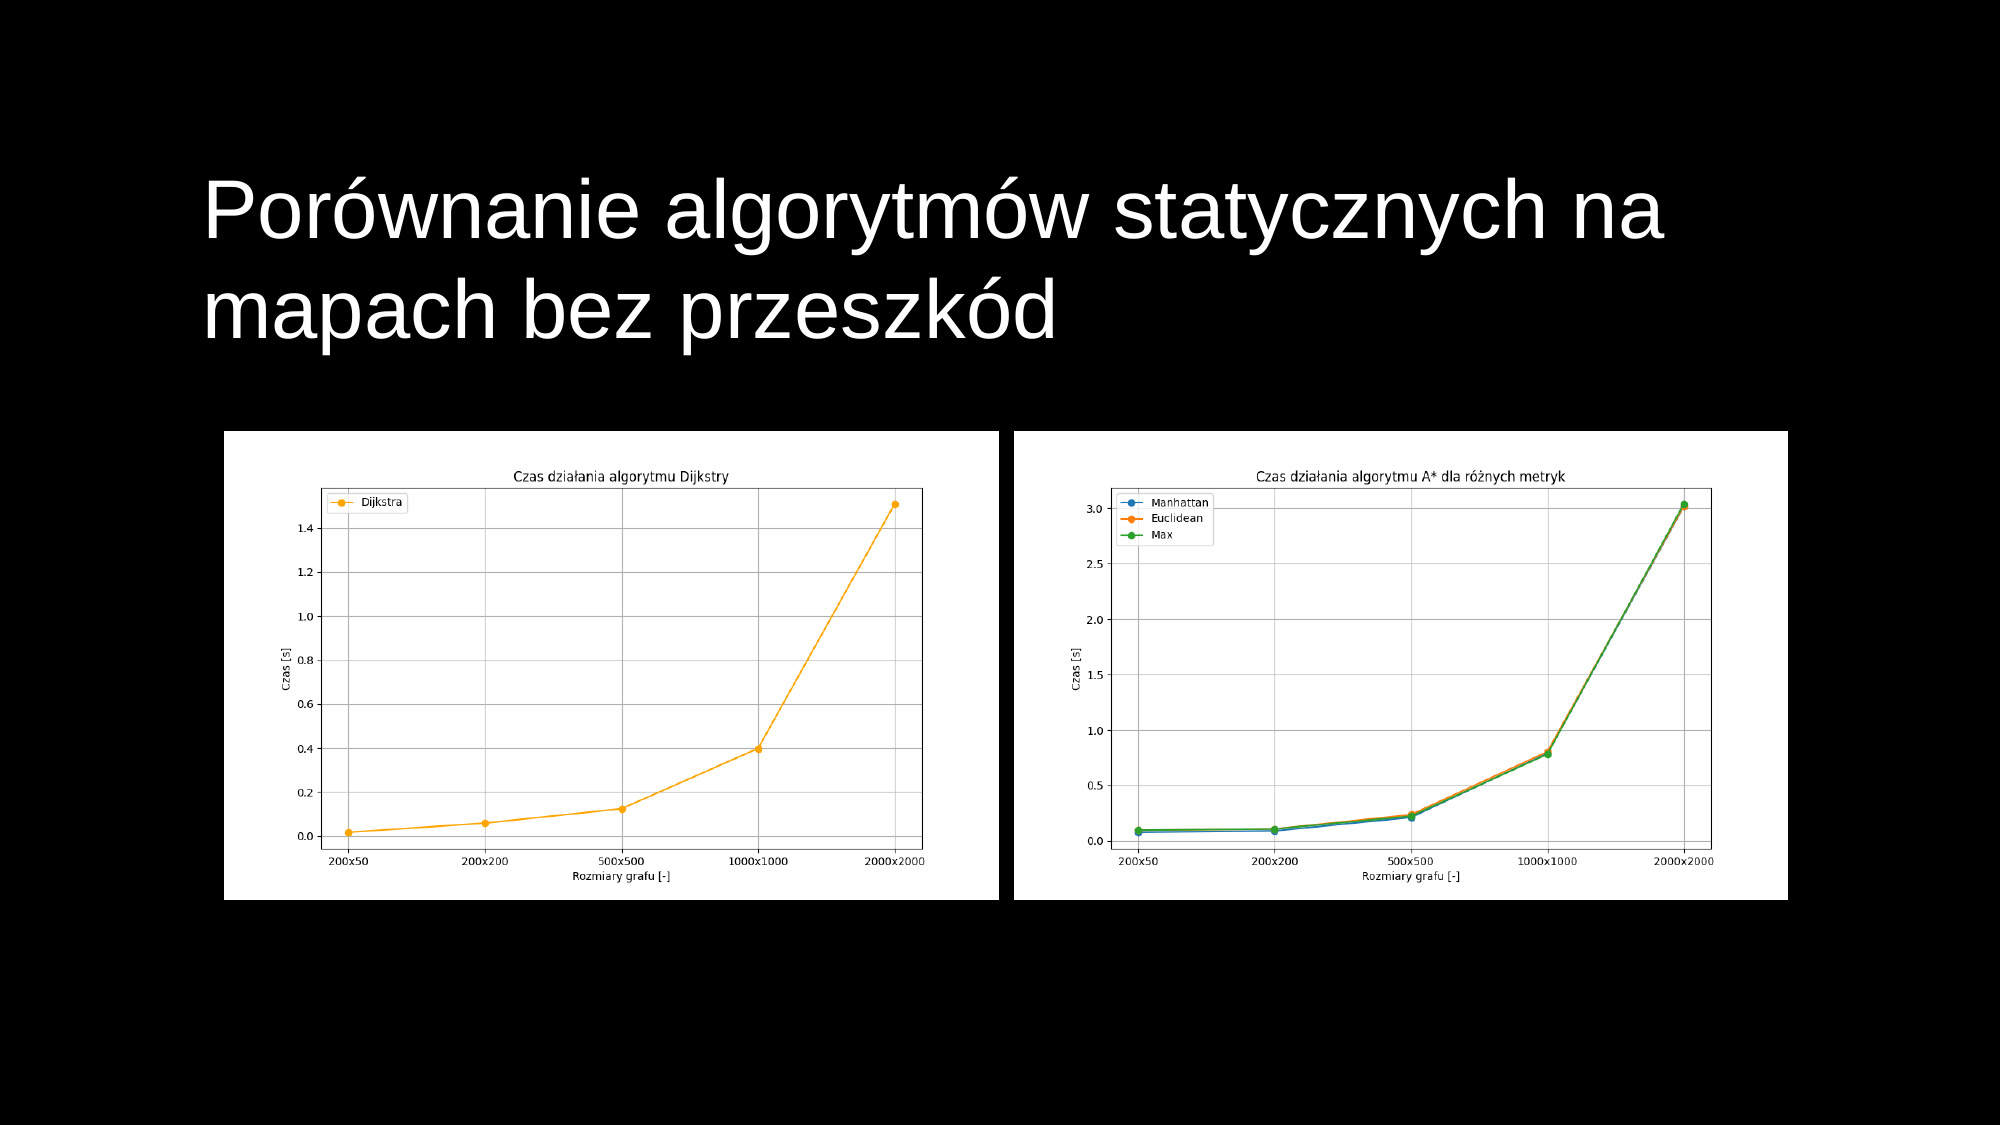

# Porównanie algorytmów statycznych na mapach bez przeszkód